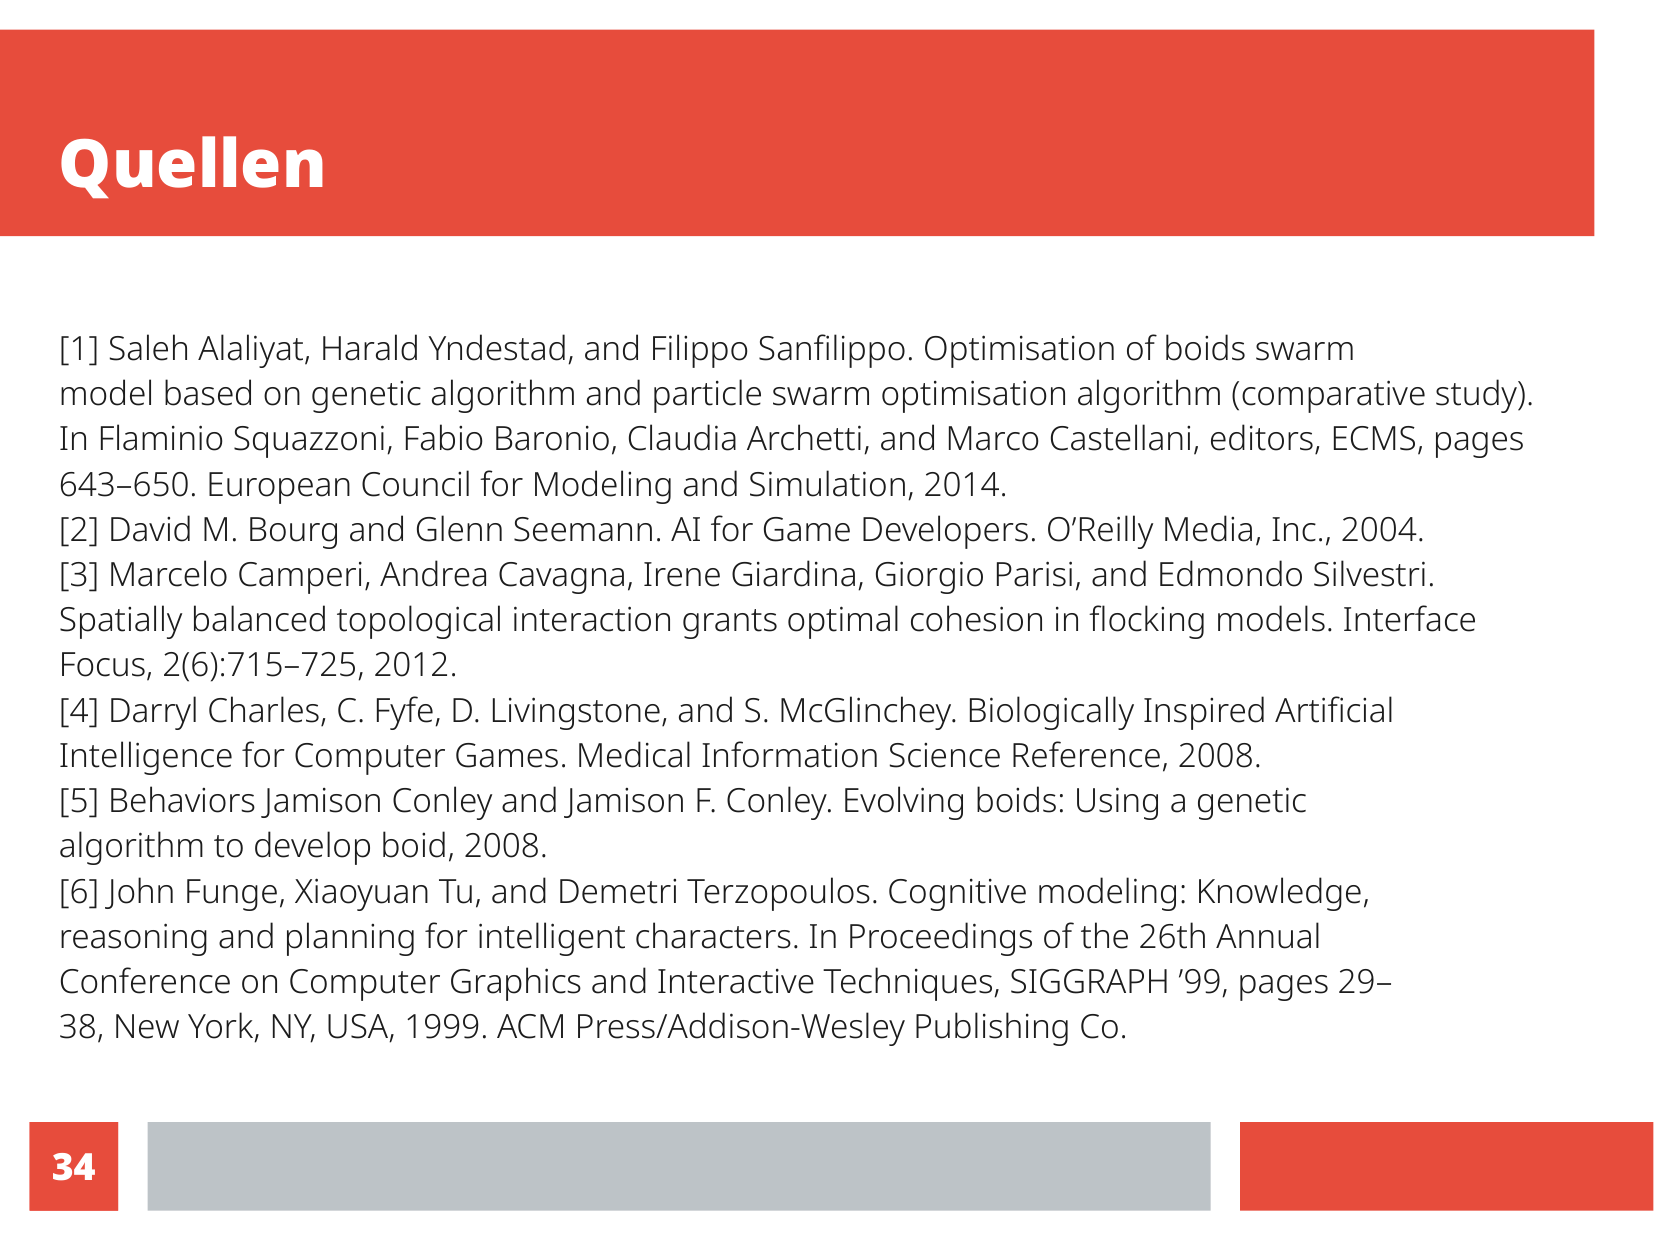

# Quellen
[1] Saleh Alaliyat, Harald Yndestad, and Filippo Sanfilippo. Optimisation of boids swarm
model based on genetic algorithm and particle swarm optimisation algorithm (comparative study). In Flaminio Squazzoni, Fabio Baronio, Claudia Archetti, and Marco Castellani, editors, ECMS, pages 643–650. European Council for Modeling and Simulation, 2014.
[2] David M. Bourg and Glenn Seemann. AI for Game Developers. O’Reilly Media, Inc., 2004.
[3] Marcelo Camperi, Andrea Cavagna, Irene Giardina, Giorgio Parisi, and Edmondo Silvestri. Spatially balanced topological interaction grants optimal cohesion in flocking models. Interface Focus, 2(6):715–725, 2012.
[4] Darryl Charles, C. Fyfe, D. Livingstone, and S. McGlinchey. Biologically Inspired Artificial Intelligence for Computer Games. Medical Information Science Reference, 2008.
[5] Behaviors Jamison Conley and Jamison F. Conley. Evolving boids: Using a genetic
algorithm to develop boid, 2008.
[6] John Funge, Xiaoyuan Tu, and Demetri Terzopoulos. Cognitive modeling: Knowledge,
reasoning and planning for intelligent characters. In Proceedings of the 26th Annual
Conference on Computer Graphics and Interactive Techniques, SIGGRAPH ’99, pages 29–
38, New York, NY, USA, 1999. ACM Press/Addison-Wesley Publishing Co.
34